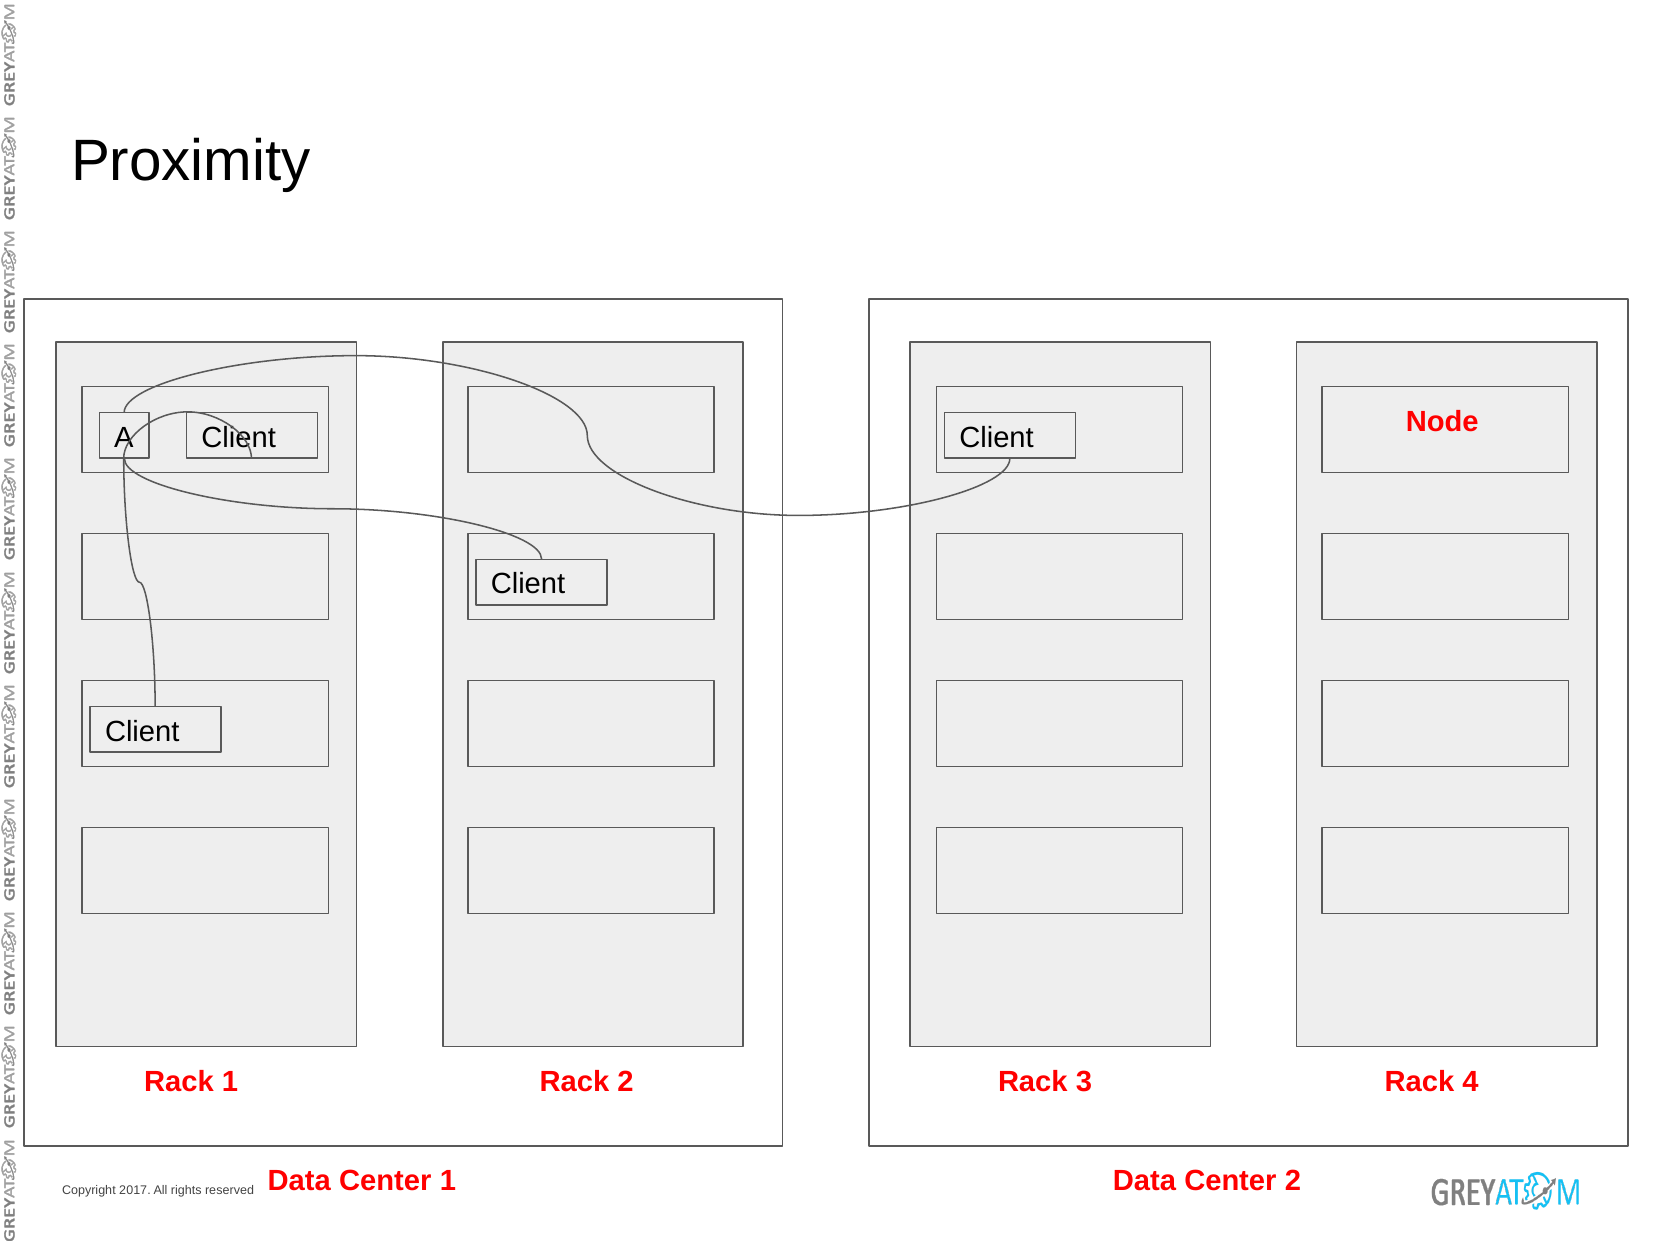

Proximity
Node
A
Client
Client
Client
Client
Rack 1
Rack 2
Rack 3
Rack 4
Data Center 1
Data Center 2